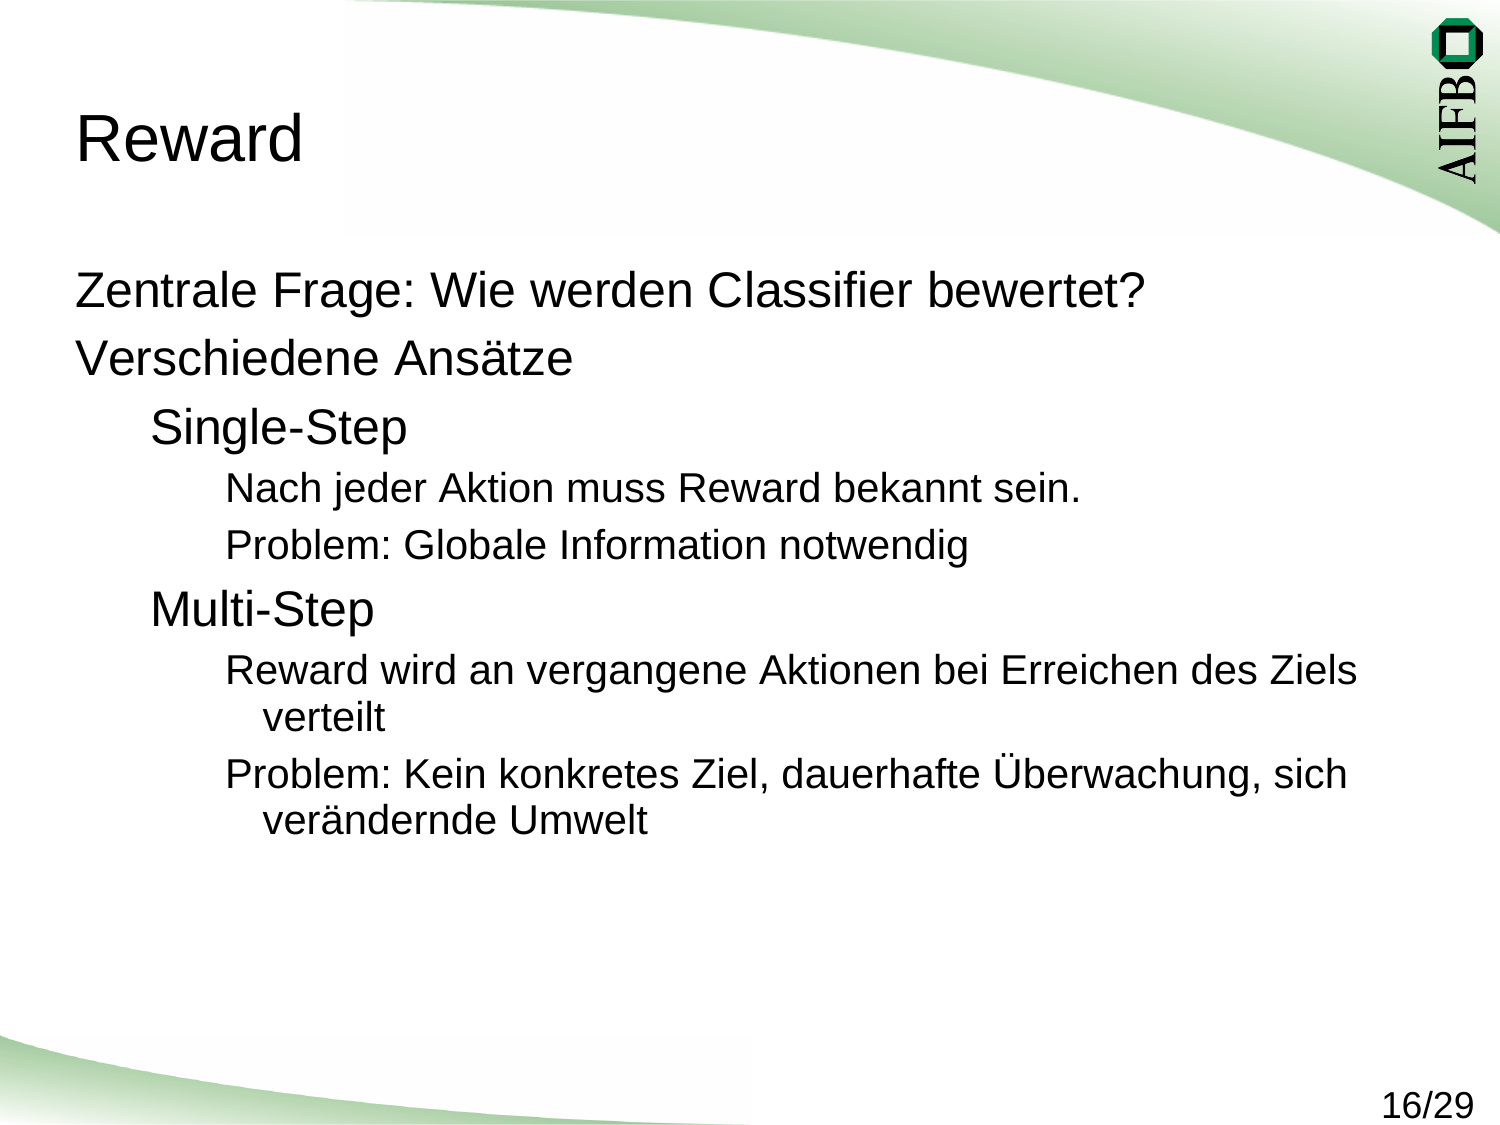

# Reward
Zentrale Frage: Wie werden Classifier bewertet?
Verschiedene Ansätze
Single-Step
Nach jeder Aktion muss Reward bekannt sein.
Problem: Globale Information notwendig
Multi-Step
Reward wird an vergangene Aktionen bei Erreichen des Ziels verteilt
Problem: Kein konkretes Ziel, dauerhafte Überwachung, sich verändernde Umwelt
16